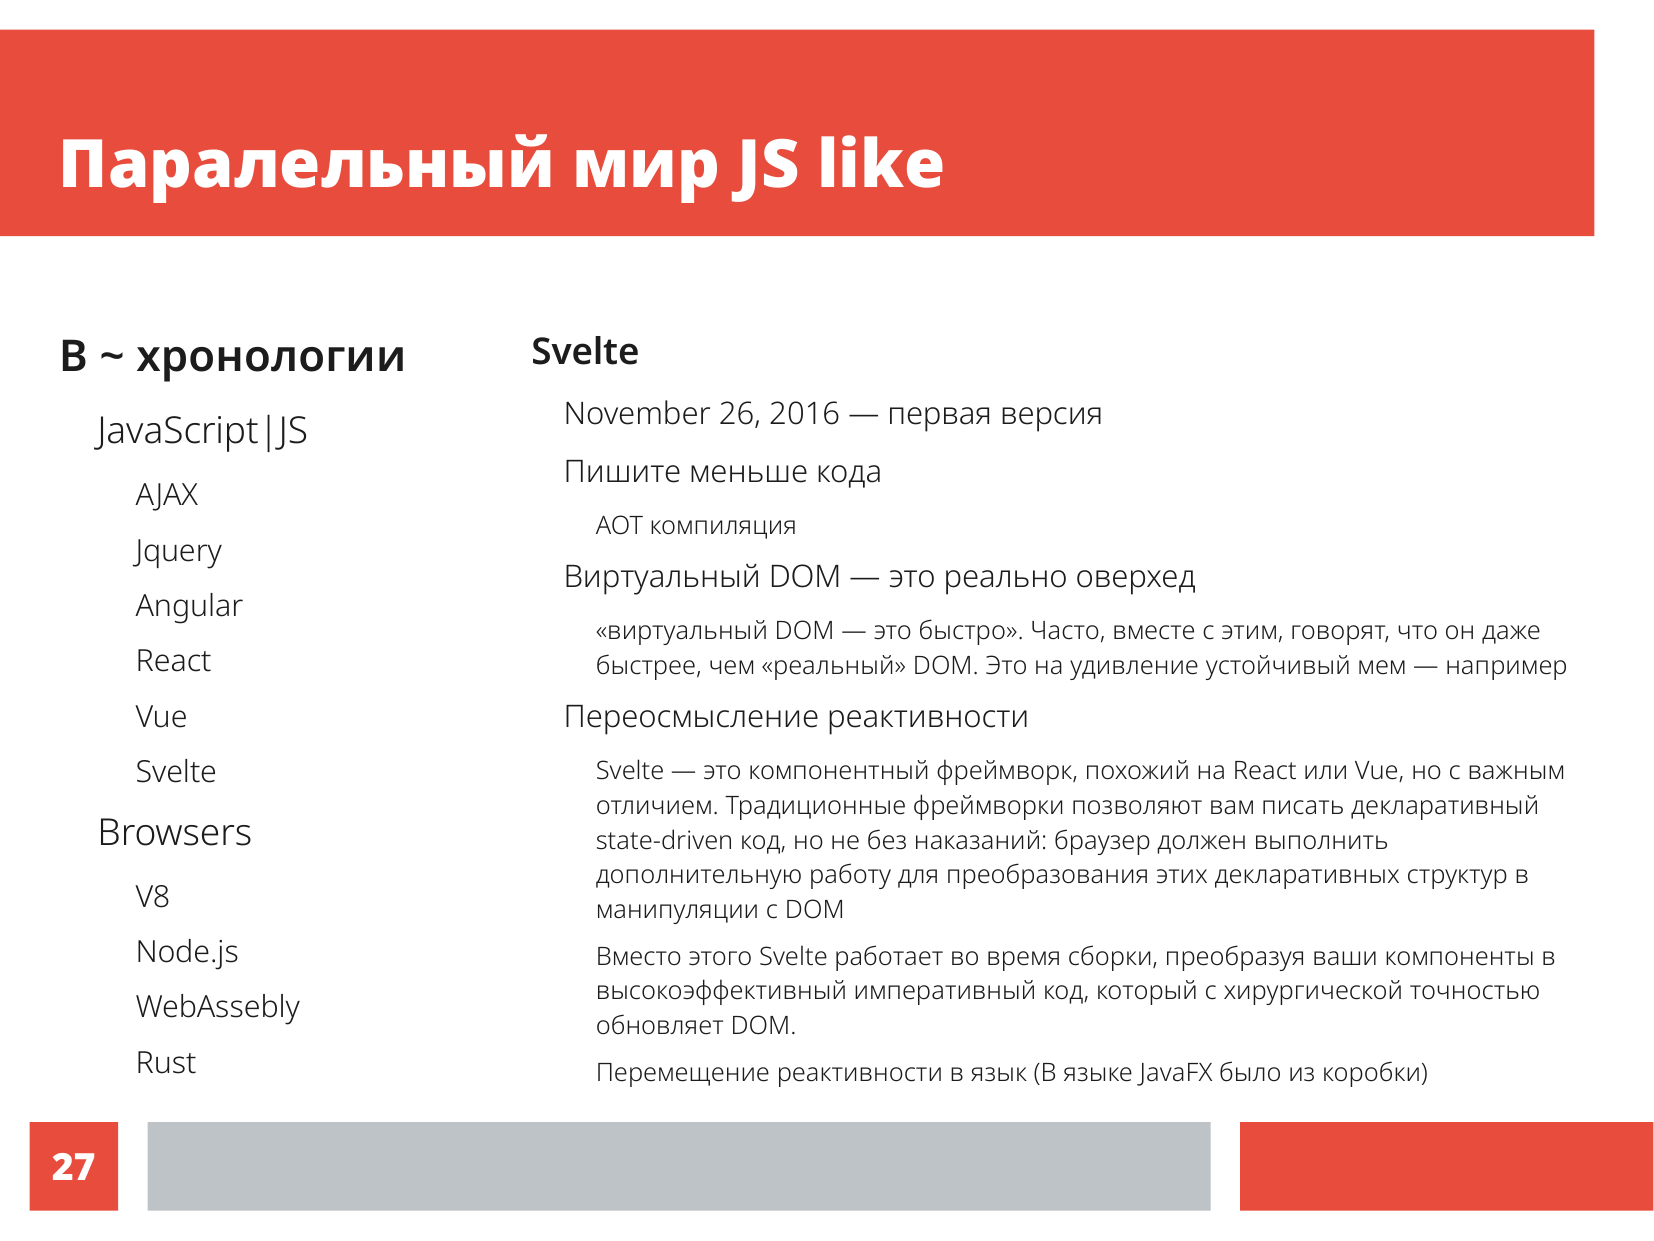

# Паралельный мир JS like
В ~ хронологии
JavaScript|JS
AJAX
Jquery
Angular
React
Vue
Svelte
Browsers
V8
Node.js
WebAssebly
Rust
Svelte
November 26, 2016 — первая версия
Пишите меньше кода
AOT компиляция
Виртуальный DOM — это реально оверхед
«виртуальный DOM — это быстро». Часто, вместе с этим, говорят, что он даже быстрее, чем «реальный» DOM. Это на удивление устойчивый мем — например
Переосмысление реактивности
Svelte — это компонентный фреймворк, похожий на React или Vue, но с важным отличием. Традиционные фреймворки позволяют вам писать декларативный state-driven код, но не без наказаний: браузер должен выполнить дополнительную работу для преобразования этих декларативных структур в манипуляции с DOM
Вместо этого Svelte работает во время сборки, преобразуя ваши компоненты в высокоэффективный императивный код, который с хирургической точностью обновляет DOM.
Перемещение реактивности в язык (В языке JavaFX было из коробки)
27